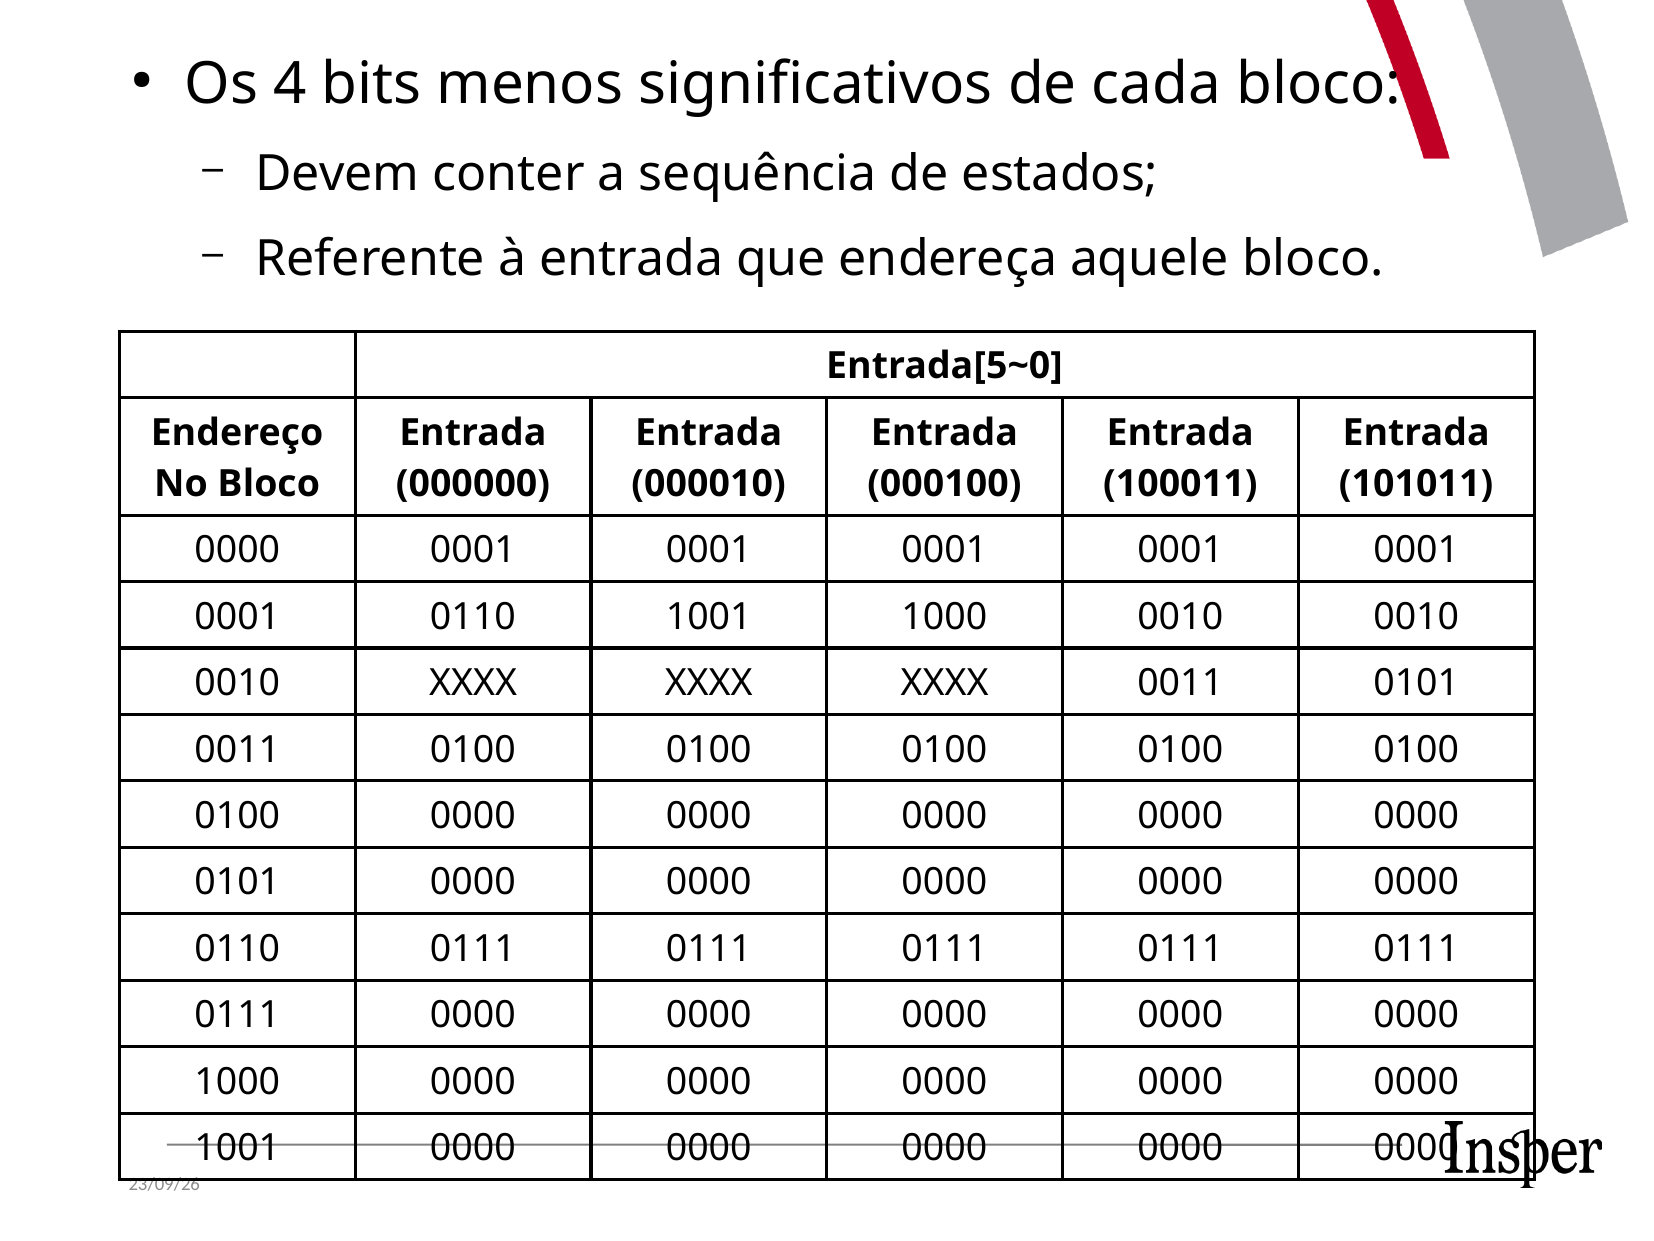

# Os 4 bits menos significativos de cada bloco:
Devem conter a sequência de estados;
Referente à entrada que endereça aquele bloco.
| | Entrada[5~0] | | | | |
| --- | --- | --- | --- | --- | --- |
| Endereço No Bloco | Entrada (000000) | Entrada (000010) | Entrada (000100) | Entrada (100011) | Entrada (101011) |
| 0000 | 0001 | 0001 | 0001 | 0001 | 0001 |
| 0001 | 0110 | 1001 | 1000 | 0010 | 0010 |
| 0010 | XXXX | XXXX | XXXX | 0011 | 0101 |
| 0011 | 0100 | 0100 | 0100 | 0100 | 0100 |
| 0100 | 0000 | 0000 | 0000 | 0000 | 0000 |
| 0101 | 0000 | 0000 | 0000 | 0000 | 0000 |
| 0110 | 0111 | 0111 | 0111 | 0111 | 0111 |
| 0111 | 0000 | 0000 | 0000 | 0000 | 0000 |
| 1000 | 0000 | 0000 | 0000 | 0000 | 0000 |
| 1001 | 0000 | 0000 | 0000 | 0000 | 0000 |